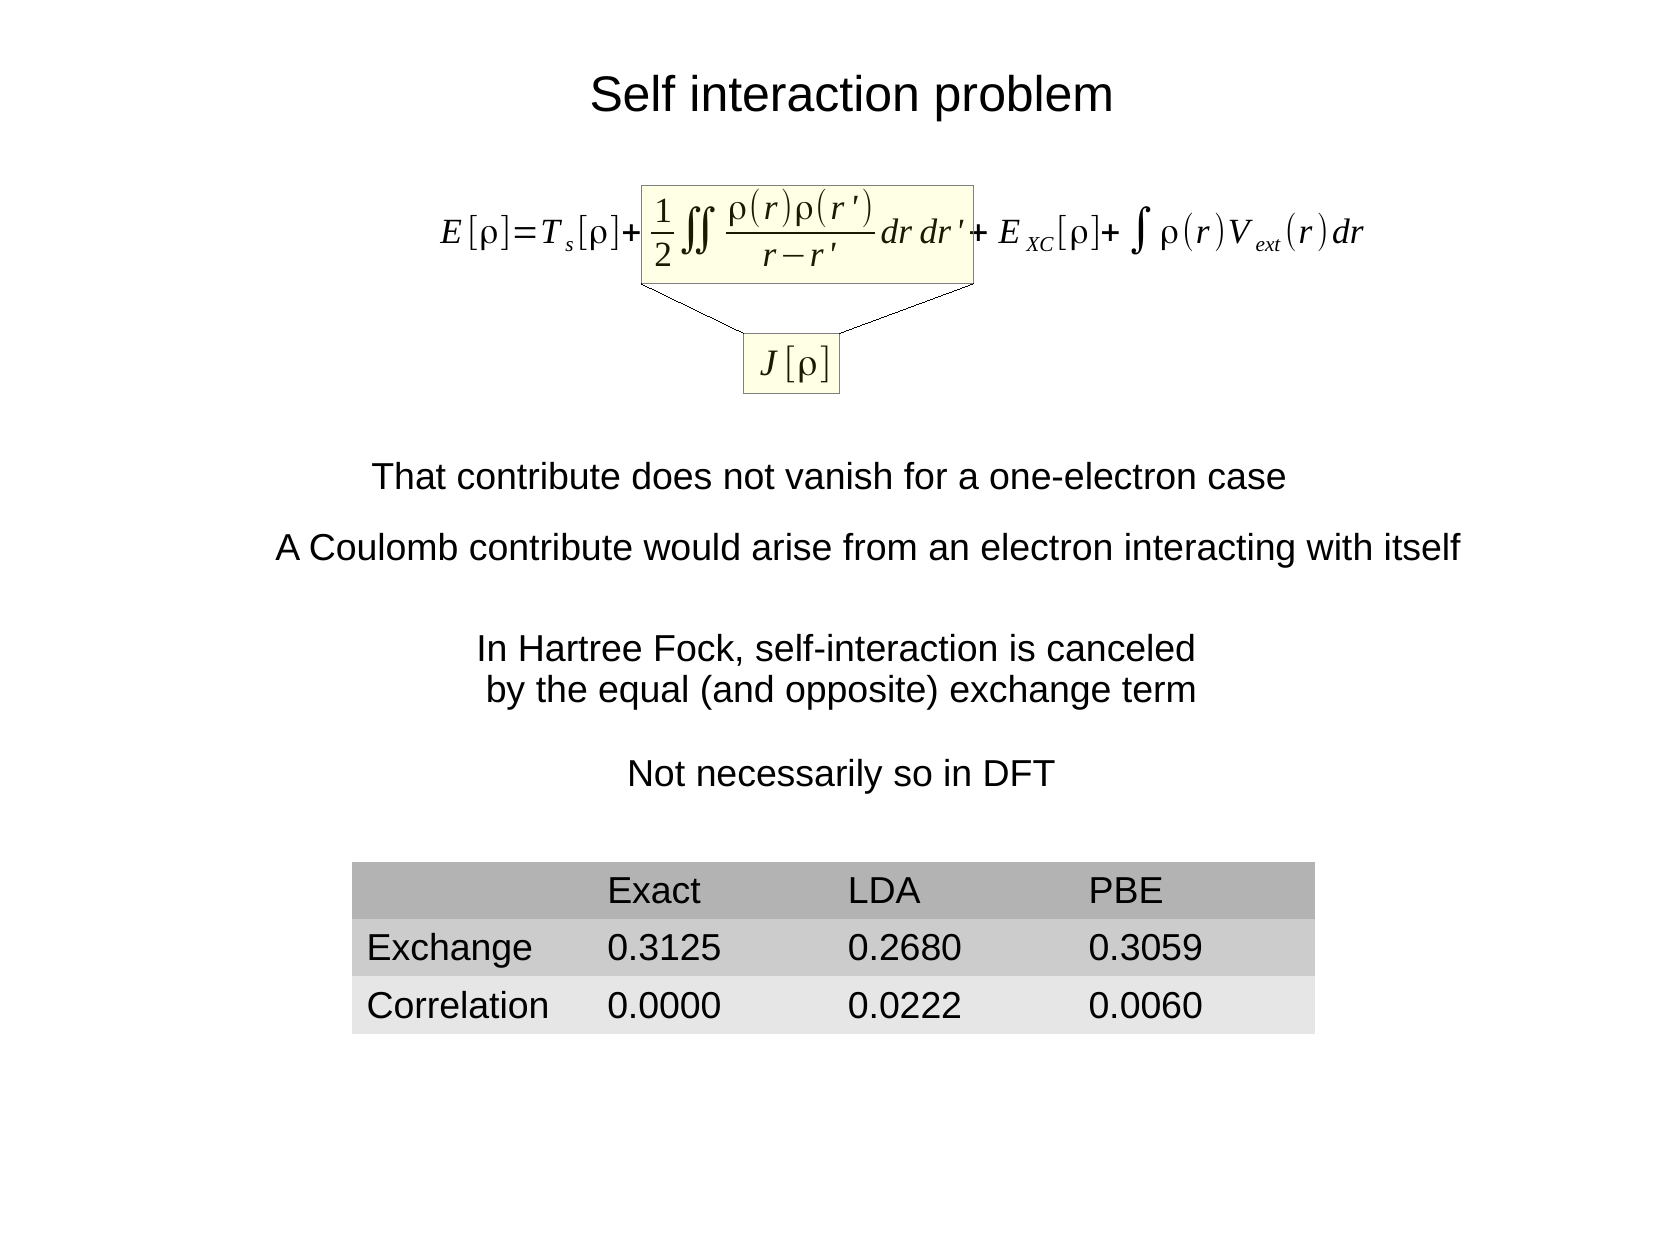

Self interaction problem
That contribute does not vanish for a one-electron case
A Coulomb contribute would arise from an electron interacting with itself
In Hartree Fock, self-interaction is canceled
by the equal (and opposite) exchange term
Not necessarily so in DFT
| | Exact | LDA | PBE |
| --- | --- | --- | --- |
| Exchange | 0.3125 | 0.2680 | 0.3059 |
| Correlation | 0.0000 | 0.0222 | 0.0060 |